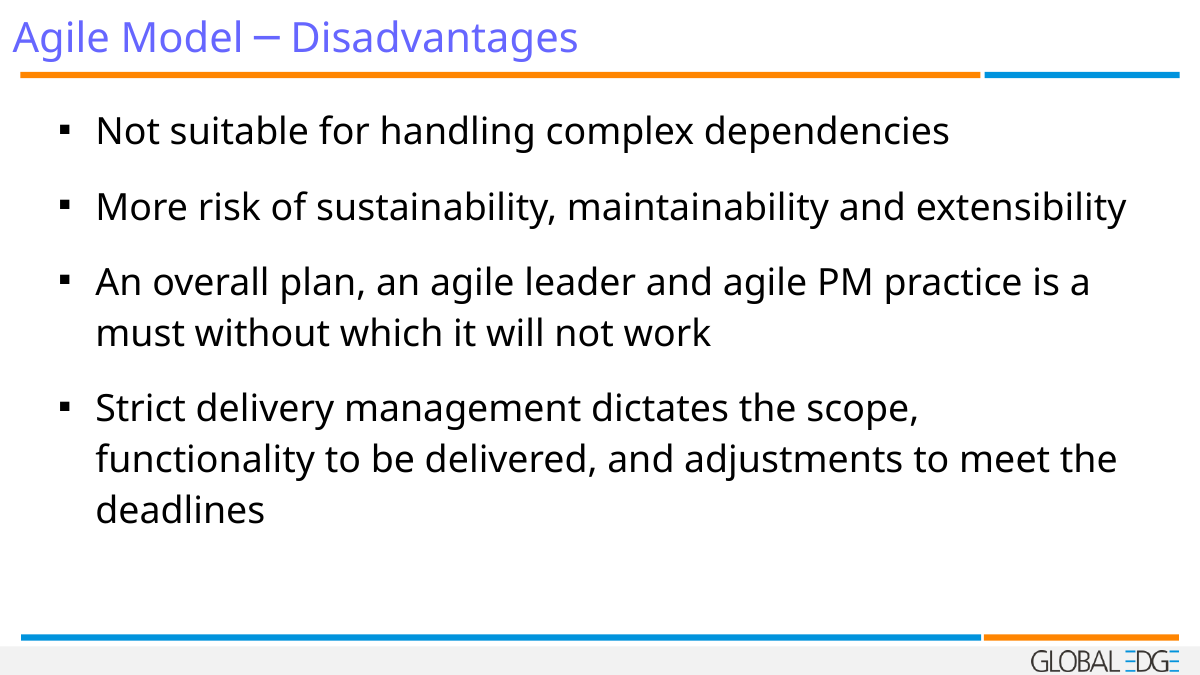

# Agile Model ─ Disadvantages
Not suitable for handling complex dependencies
More risk of sustainability, maintainability and extensibility
An overall plan, an agile leader and agile PM practice is a must without which it will not work
Strict delivery management dictates the scope, functionality to be delivered, and adjustments to meet the deadlines